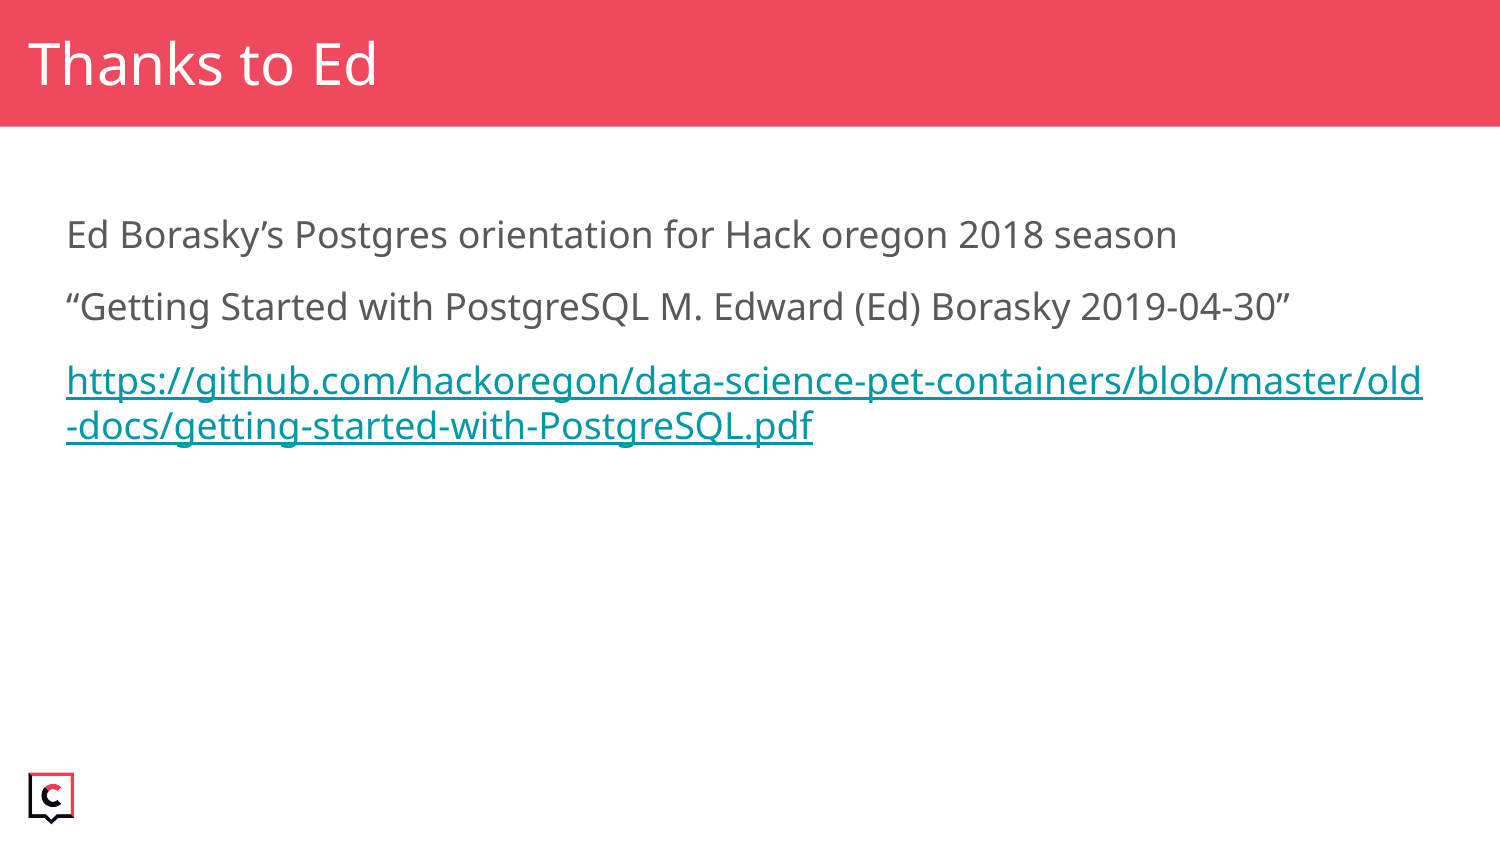

# Thanks to Ed
Ed Borasky’s Postgres orientation for Hack oregon 2018 season
“Getting Started with PostgreSQL M. Edward (Ed) Borasky 2019-04-30”
https://github.com/hackoregon/data-science-pet-containers/blob/master/old-docs/getting-started-with-PostgreSQL.pdf